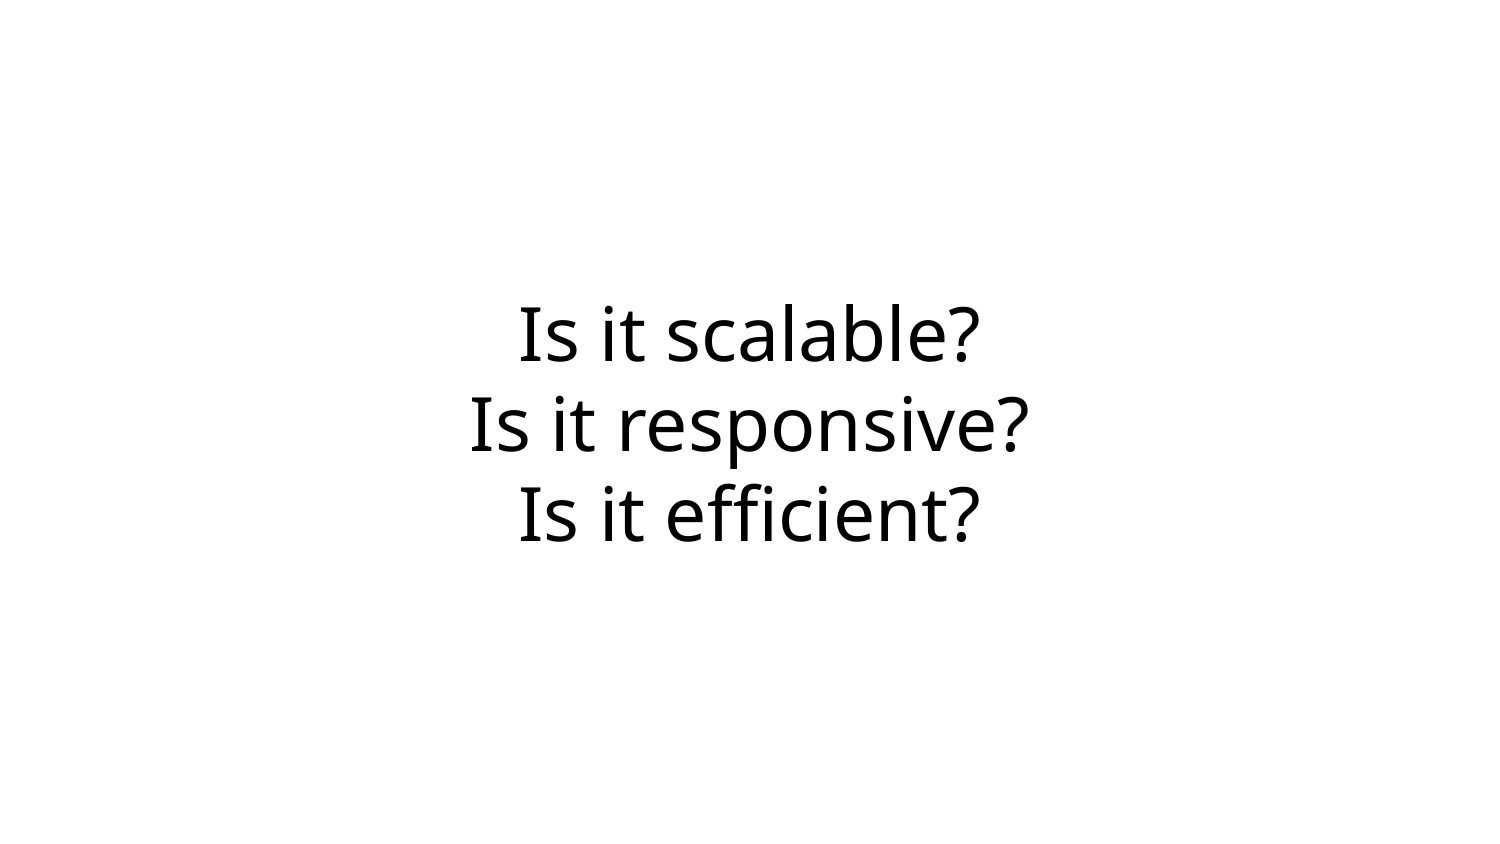

# Is it scalable? Is it responsive? Is it efficient?